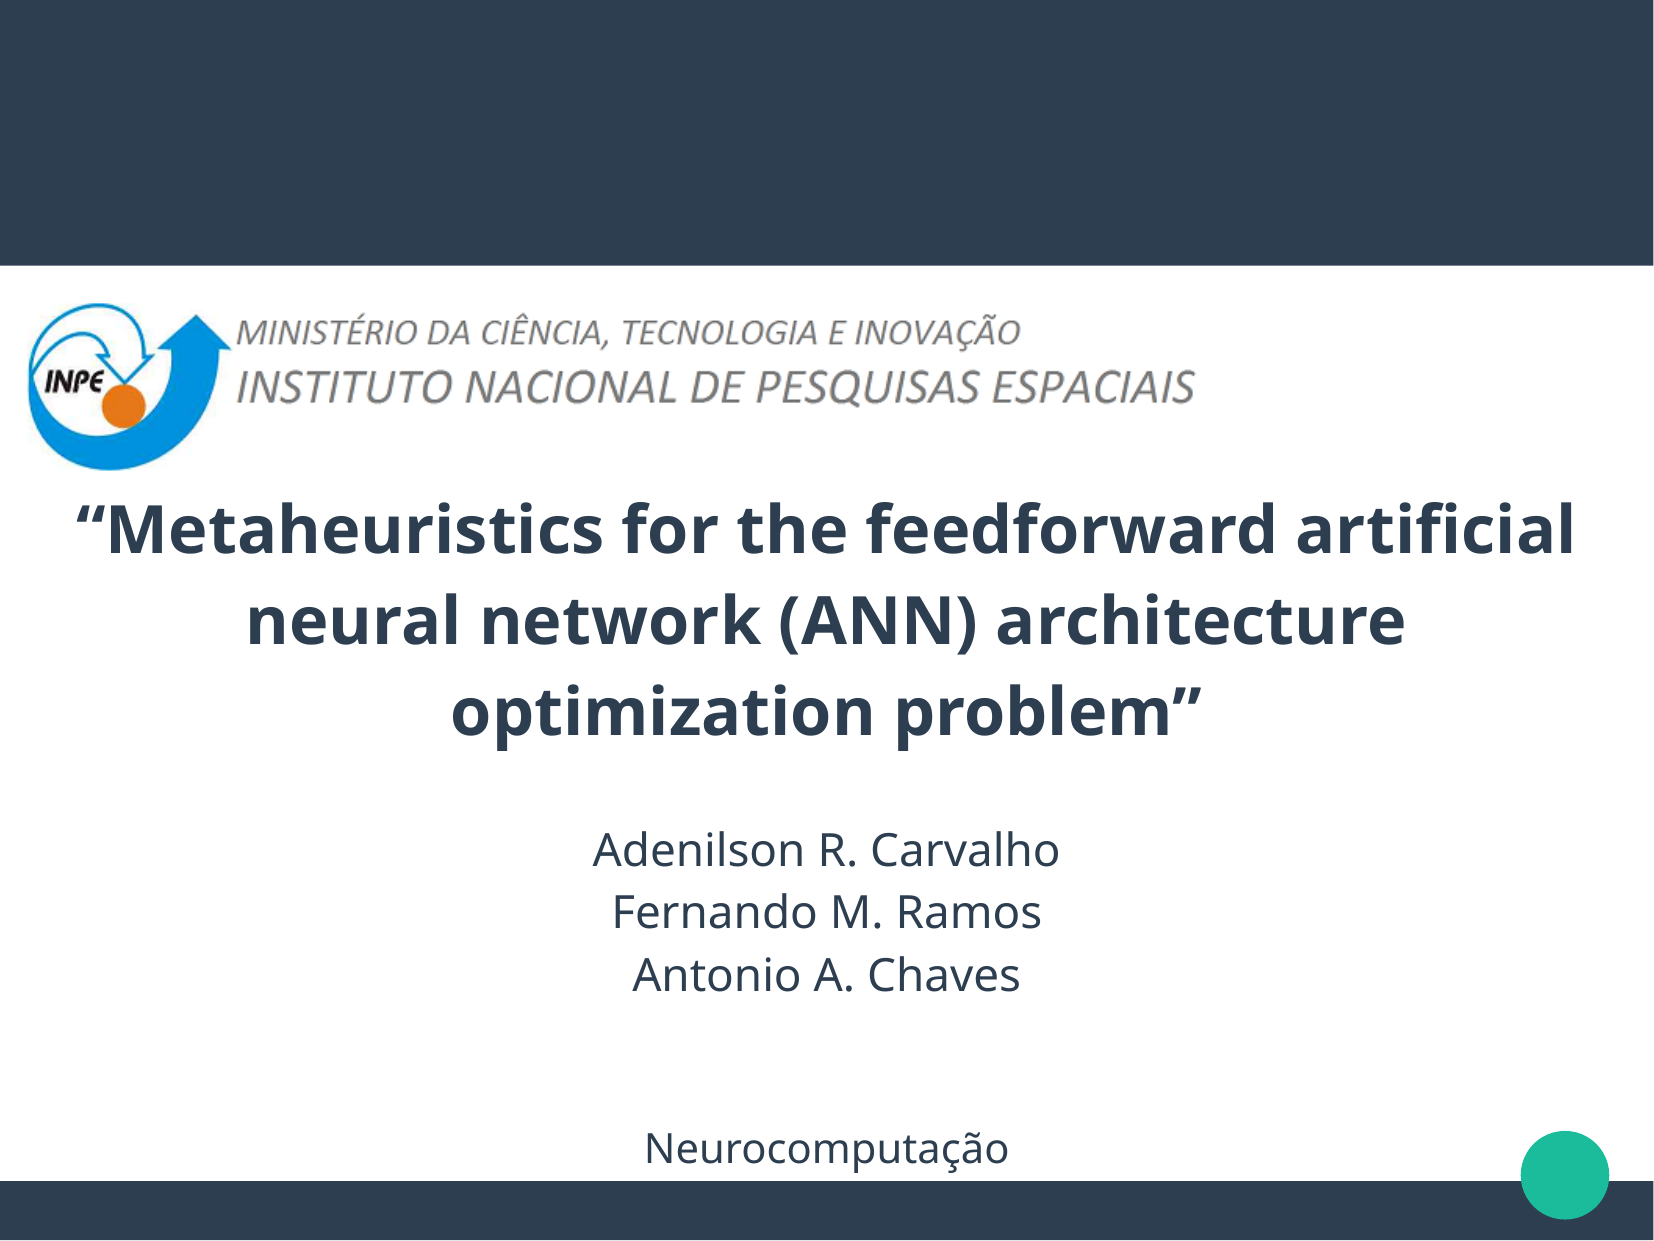

# “Metaheuristics for the feedforward artificial neural network (ANN) architecture optimization problem”
Adenilson R. Carvalho
Fernando M. Ramos
Antonio A. Chaves
Neurocomputação